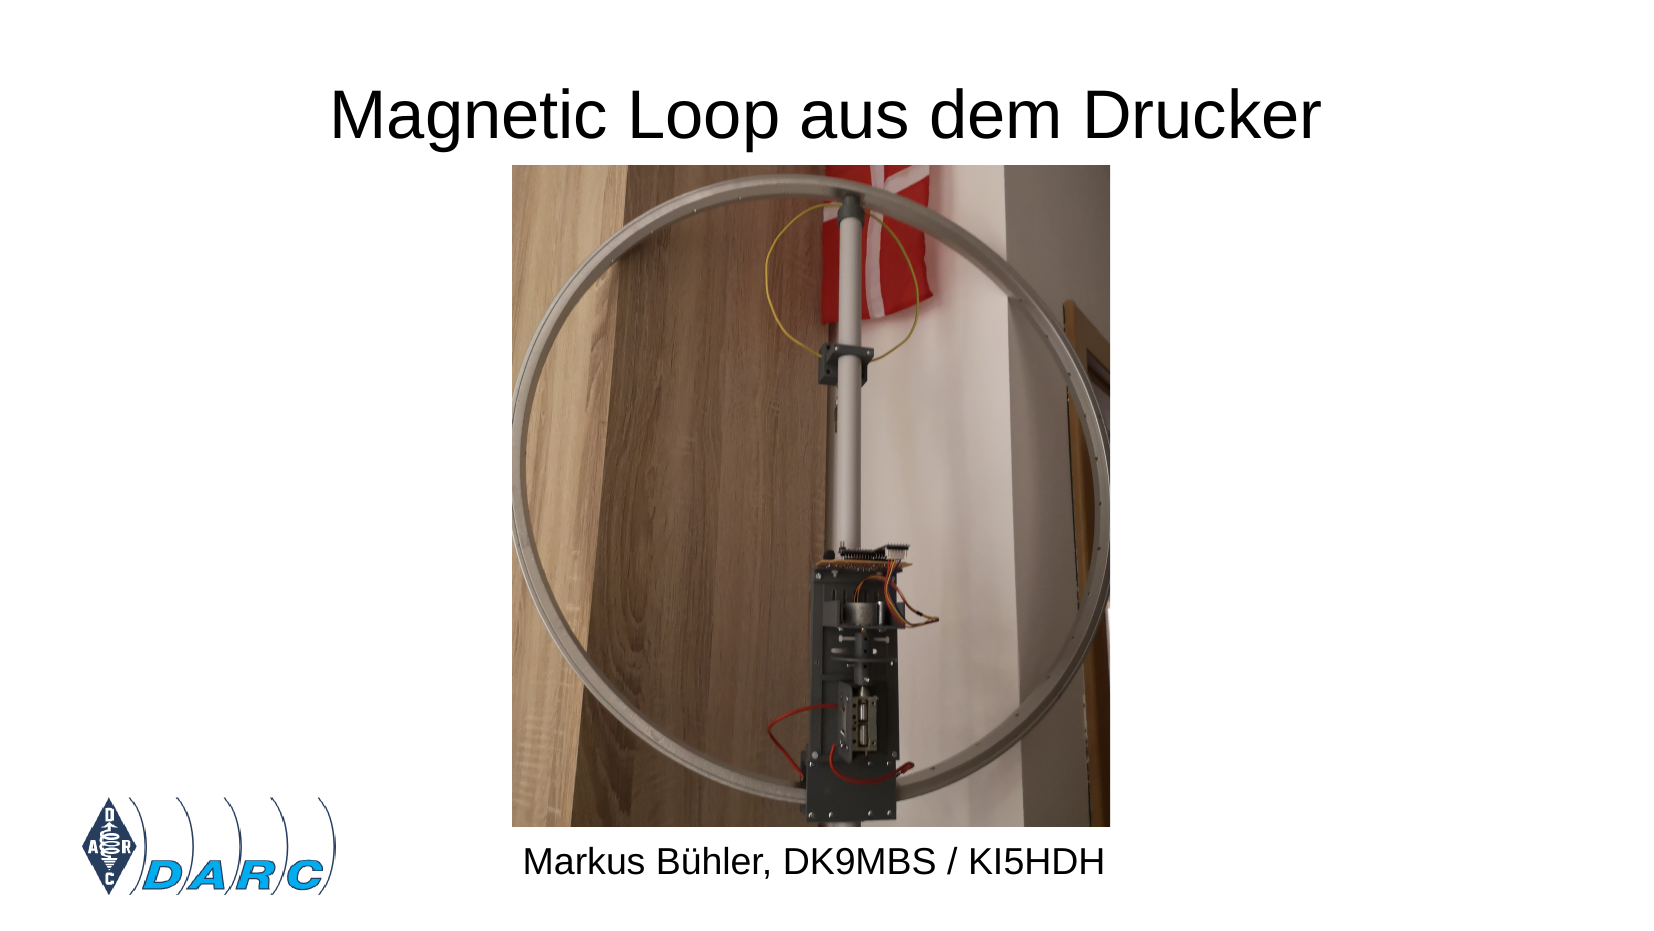

# Magnetic Loop aus dem Drucker
Markus Bühler, DK9MBS / KI5HDH